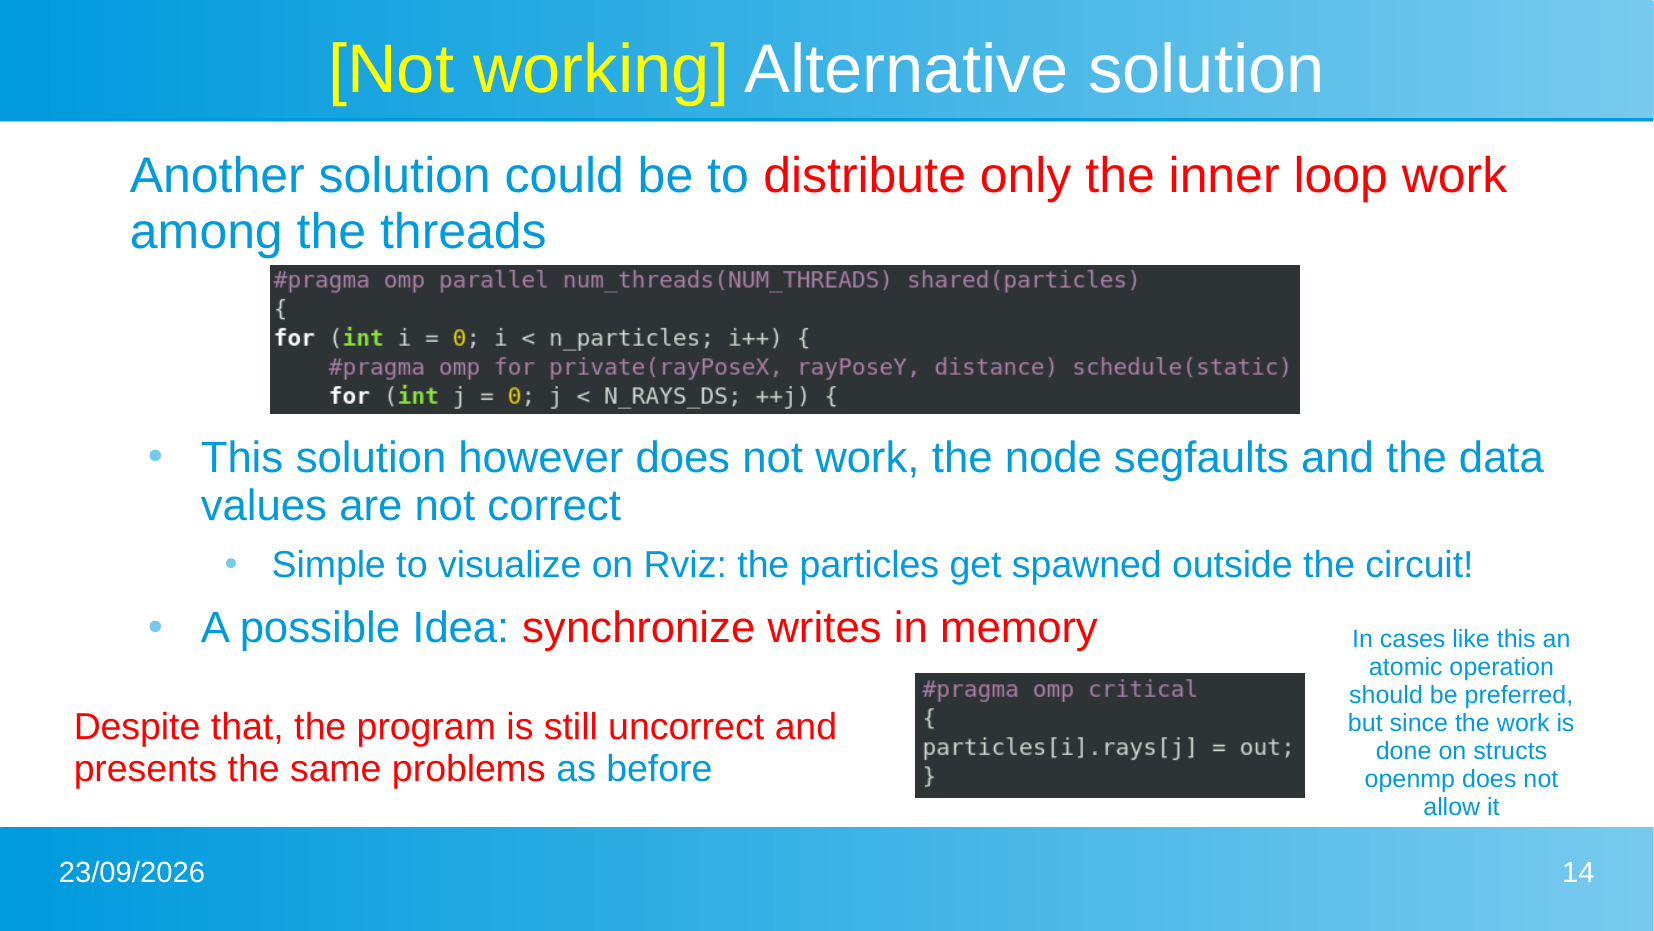

# [Not working] Alternative solution
Another solution could be to distribute only the inner loop work among the threads
This solution however does not work, the node segfaults and the data values are not correct
Simple to visualize on Rviz: the particles get spawned outside the circuit!
A possible Idea: synchronize writes in memory
In cases like this an atomic operation should be preferred, but since the work is done on structs openmp does not allow it
Despite that, the program is still uncorrect and presents the same problems as before
14